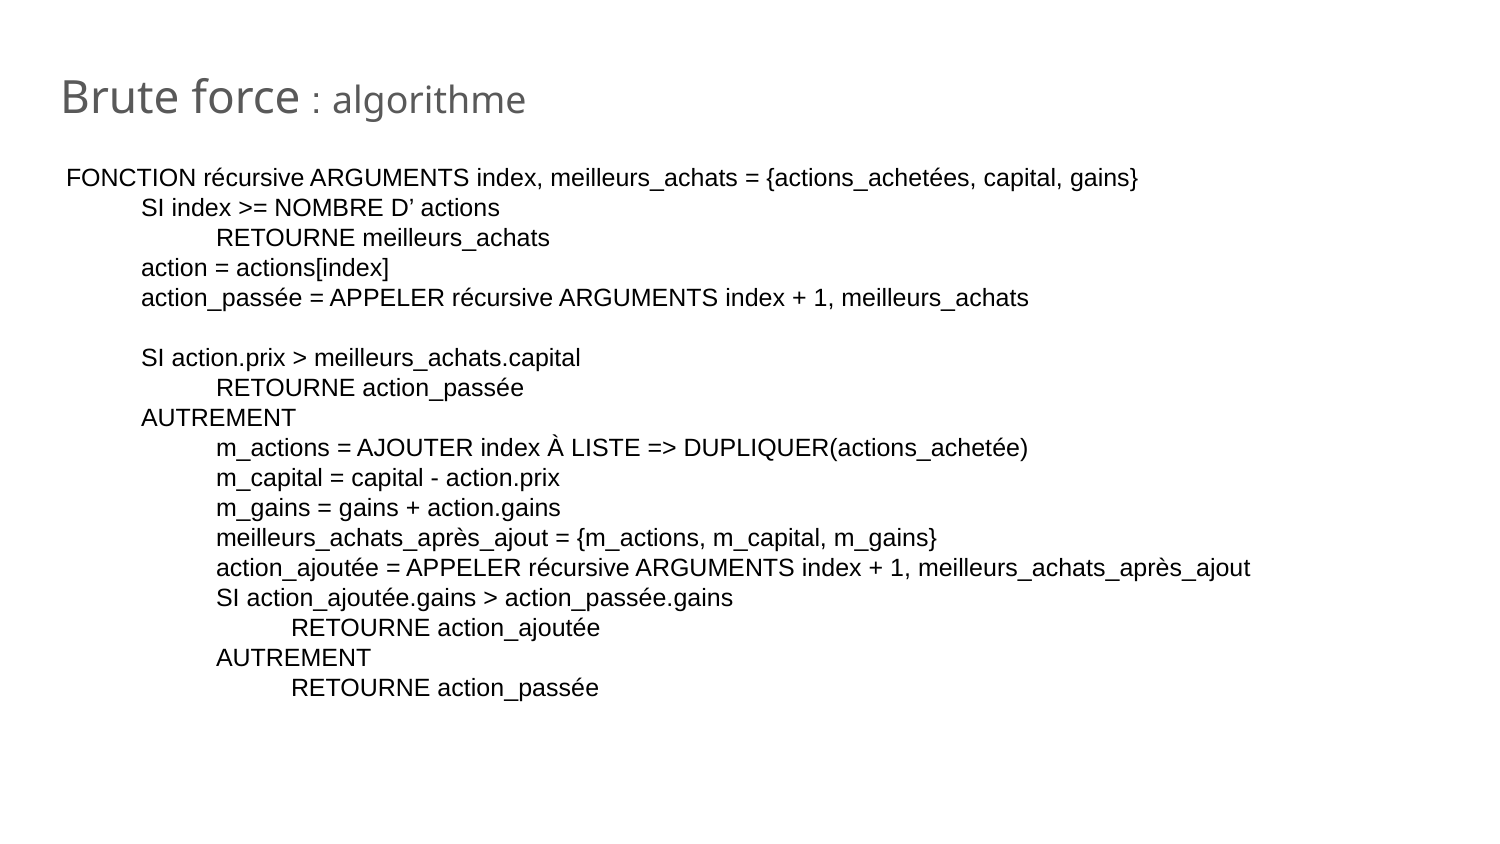

# Brute force : algorithme
FONCTION récursive ARGUMENTS index, meilleurs_achats = {actions_achetées, capital, gains}
	SI index >= NOMBRE D’ actions
		RETOURNE meilleurs_achats
	action = actions[index]
	action_passée = APPELER récursive ARGUMENTS index + 1, meilleurs_achats
	SI action.prix > meilleurs_achats.capital
		RETOURNE action_passée
	AUTREMENT
		m_actions = AJOUTER index À LISTE => DUPLIQUER(actions_achetée)
		m_capital = capital - action.prix
		m_gains = gains + action.gains
		meilleurs_achats_après_ajout = {m_actions, m_capital, m_gains}
		action_ajoutée = APPELER récursive ARGUMENTS index + 1, meilleurs_achats_après_ajout
		SI action_ajoutée.gains > action_passée.gains
			RETOURNE action_ajoutée
		AUTREMENT
			RETOURNE action_passée